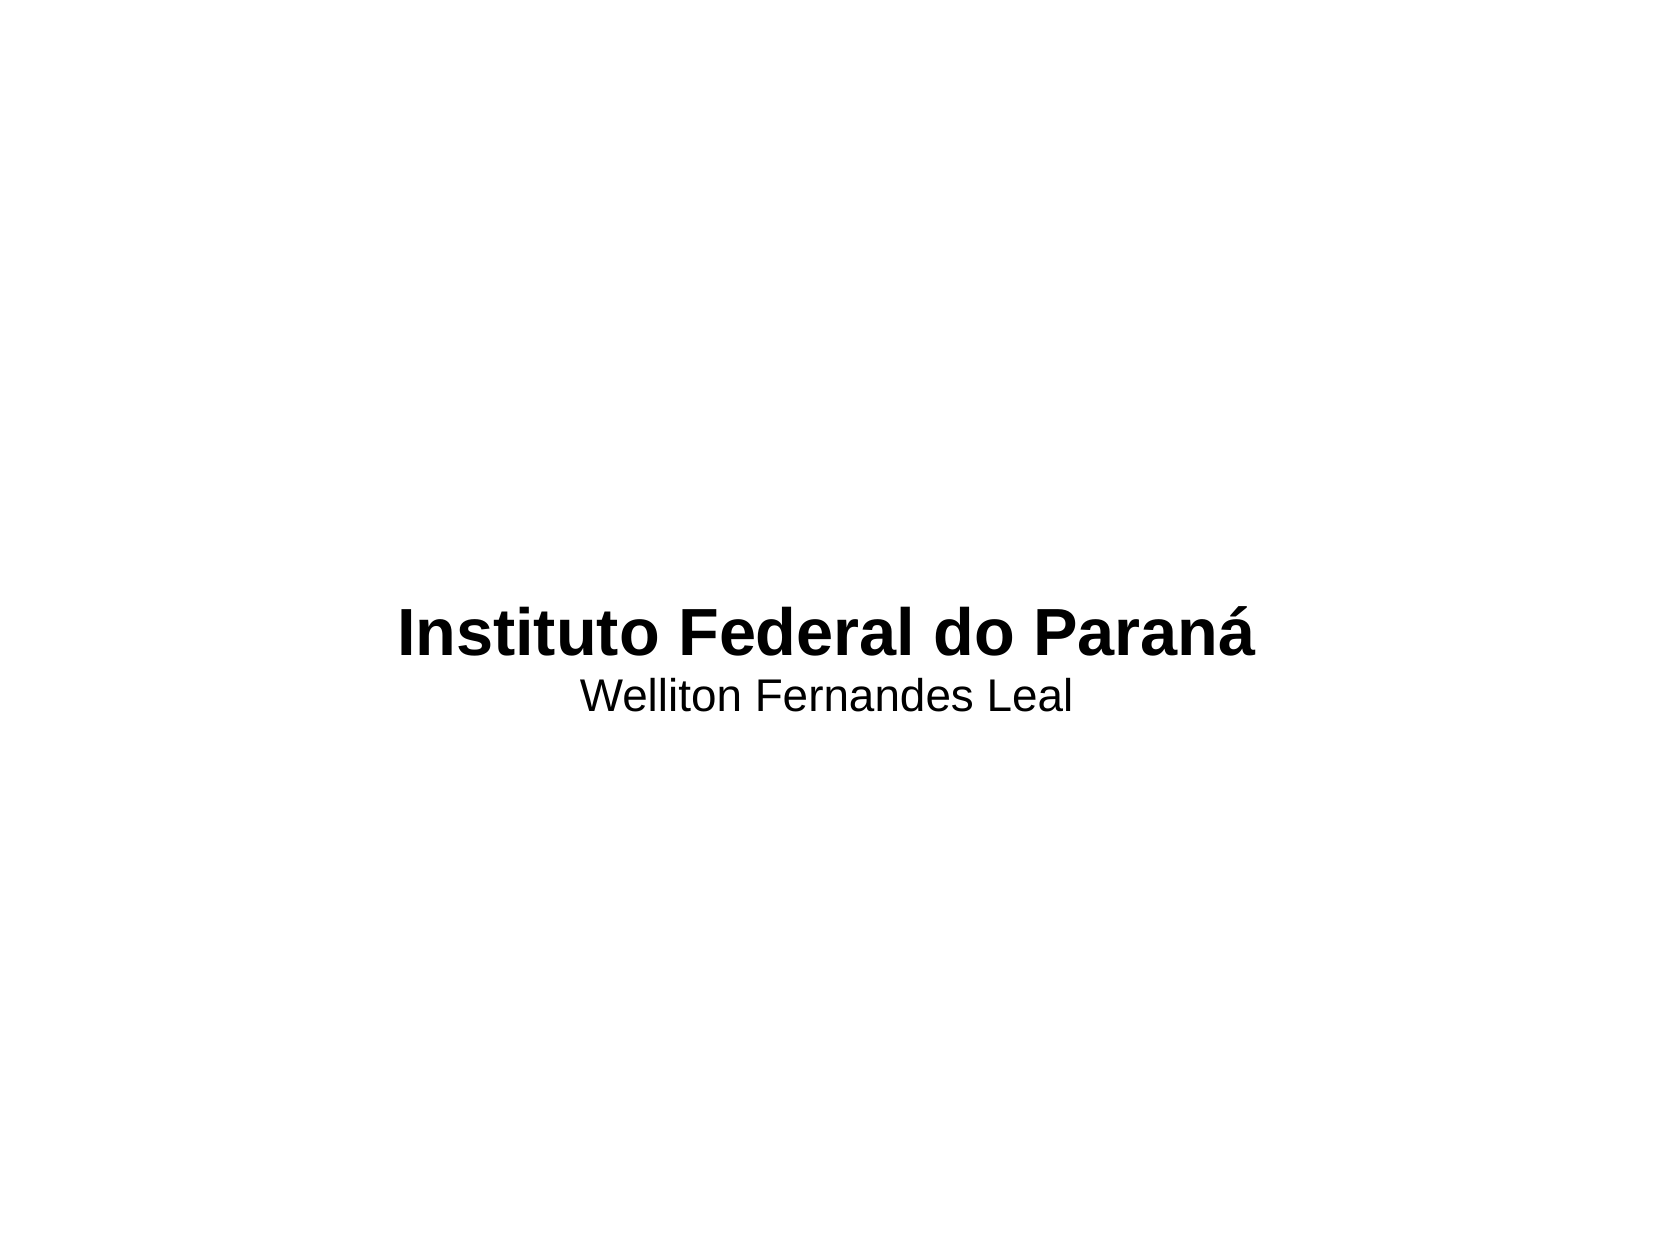

Instituto Federal do Paraná
Welliton Fernandes Leal